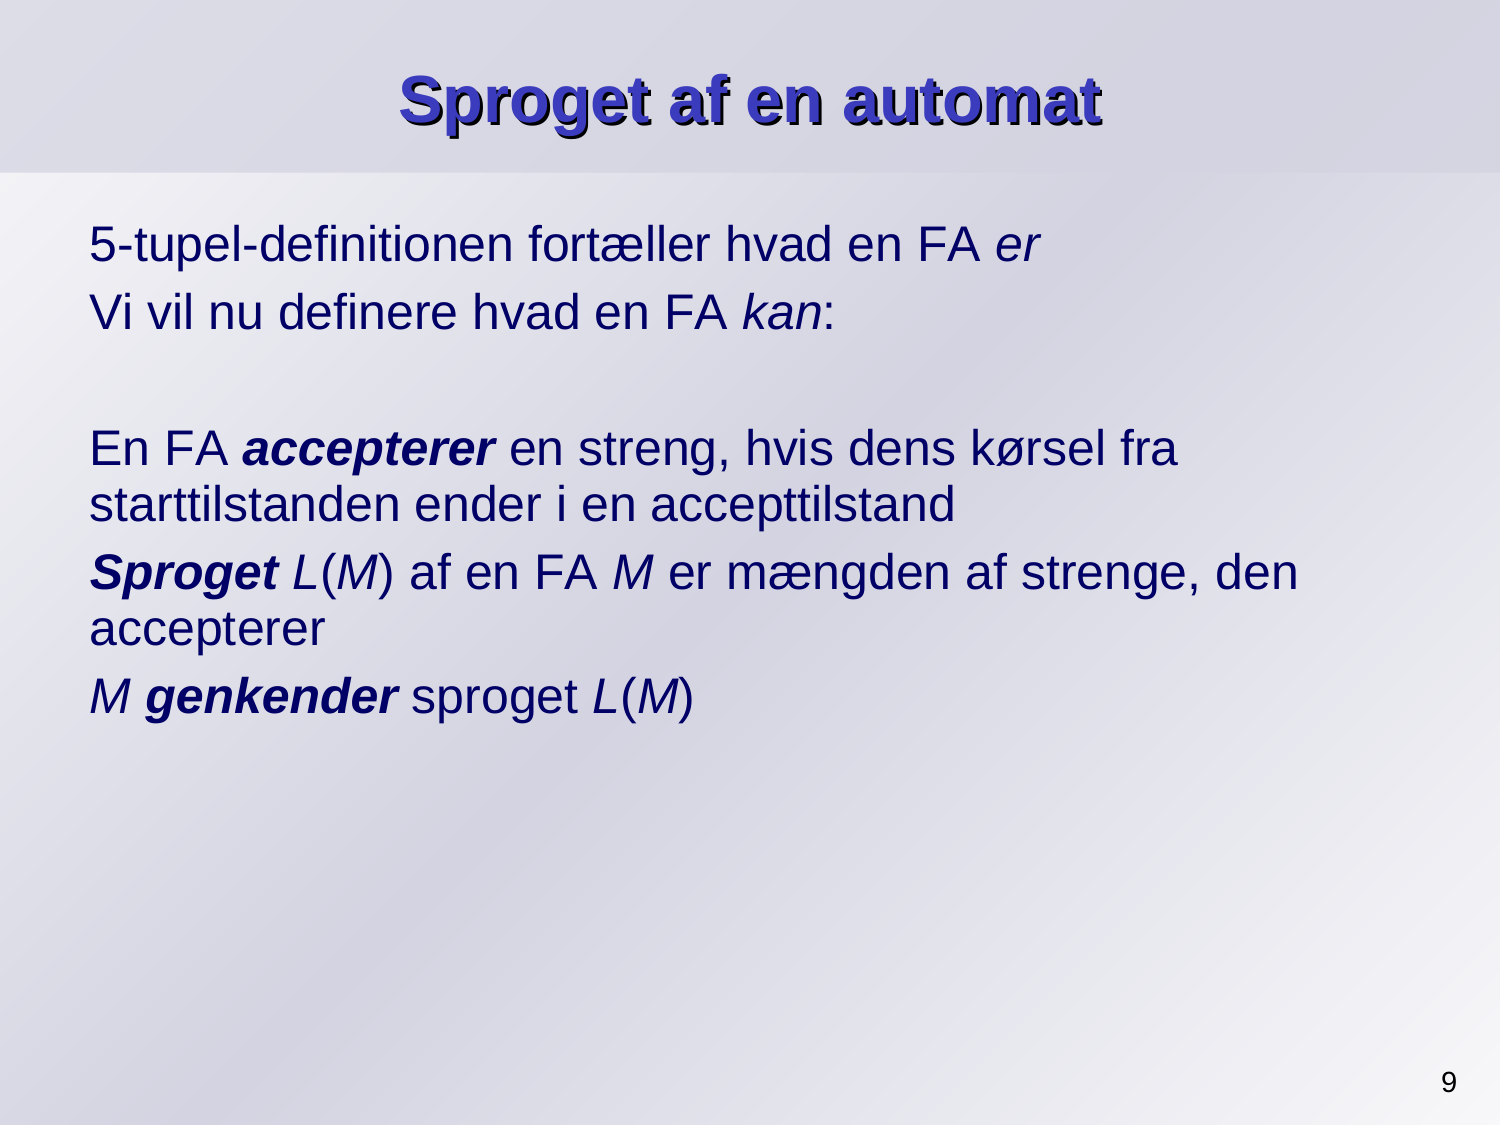

# Sproget af en automat
5-tupel-definitionen fortæller hvad en FA er
Vi vil nu definere hvad en FA kan:
En FA accepterer en streng, hvis dens kørsel fra starttilstanden ender i en accepttilstand
Sproget L(M) af en FA M er mængden af strenge, den accepterer
M genkender sproget L(M)
9